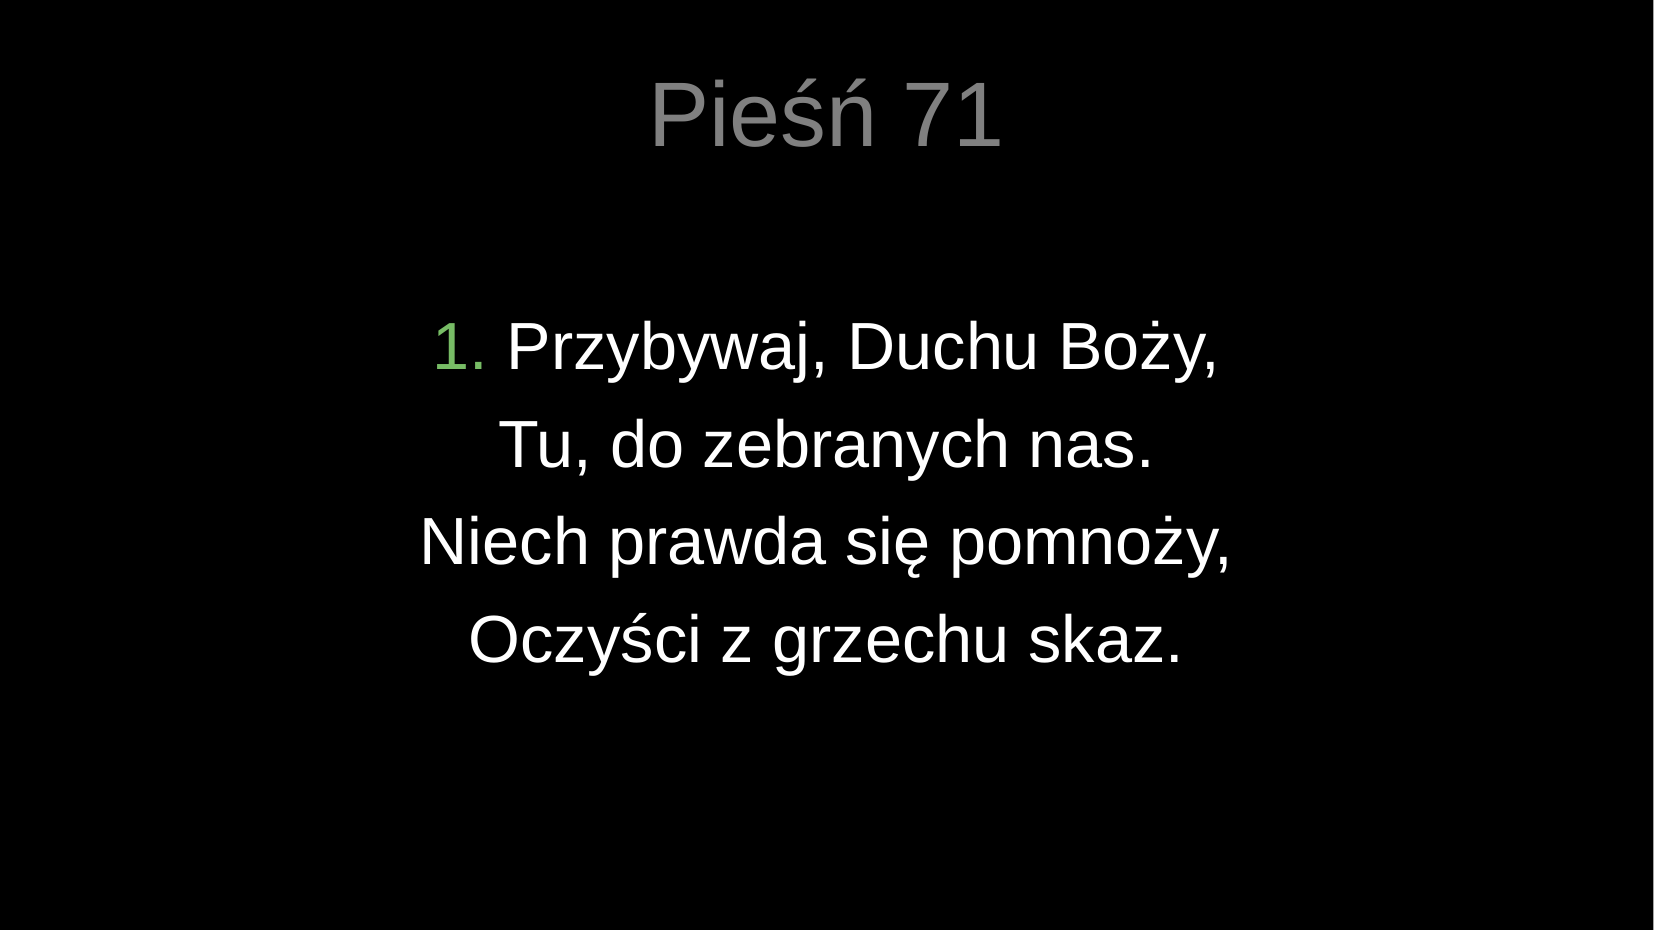

# Pieśń 71
1. Przybywaj, Duchu Boży,
Tu, do zebranych nas.
Niech prawda się pomnoży,
Oczyści z grzechu skaz.